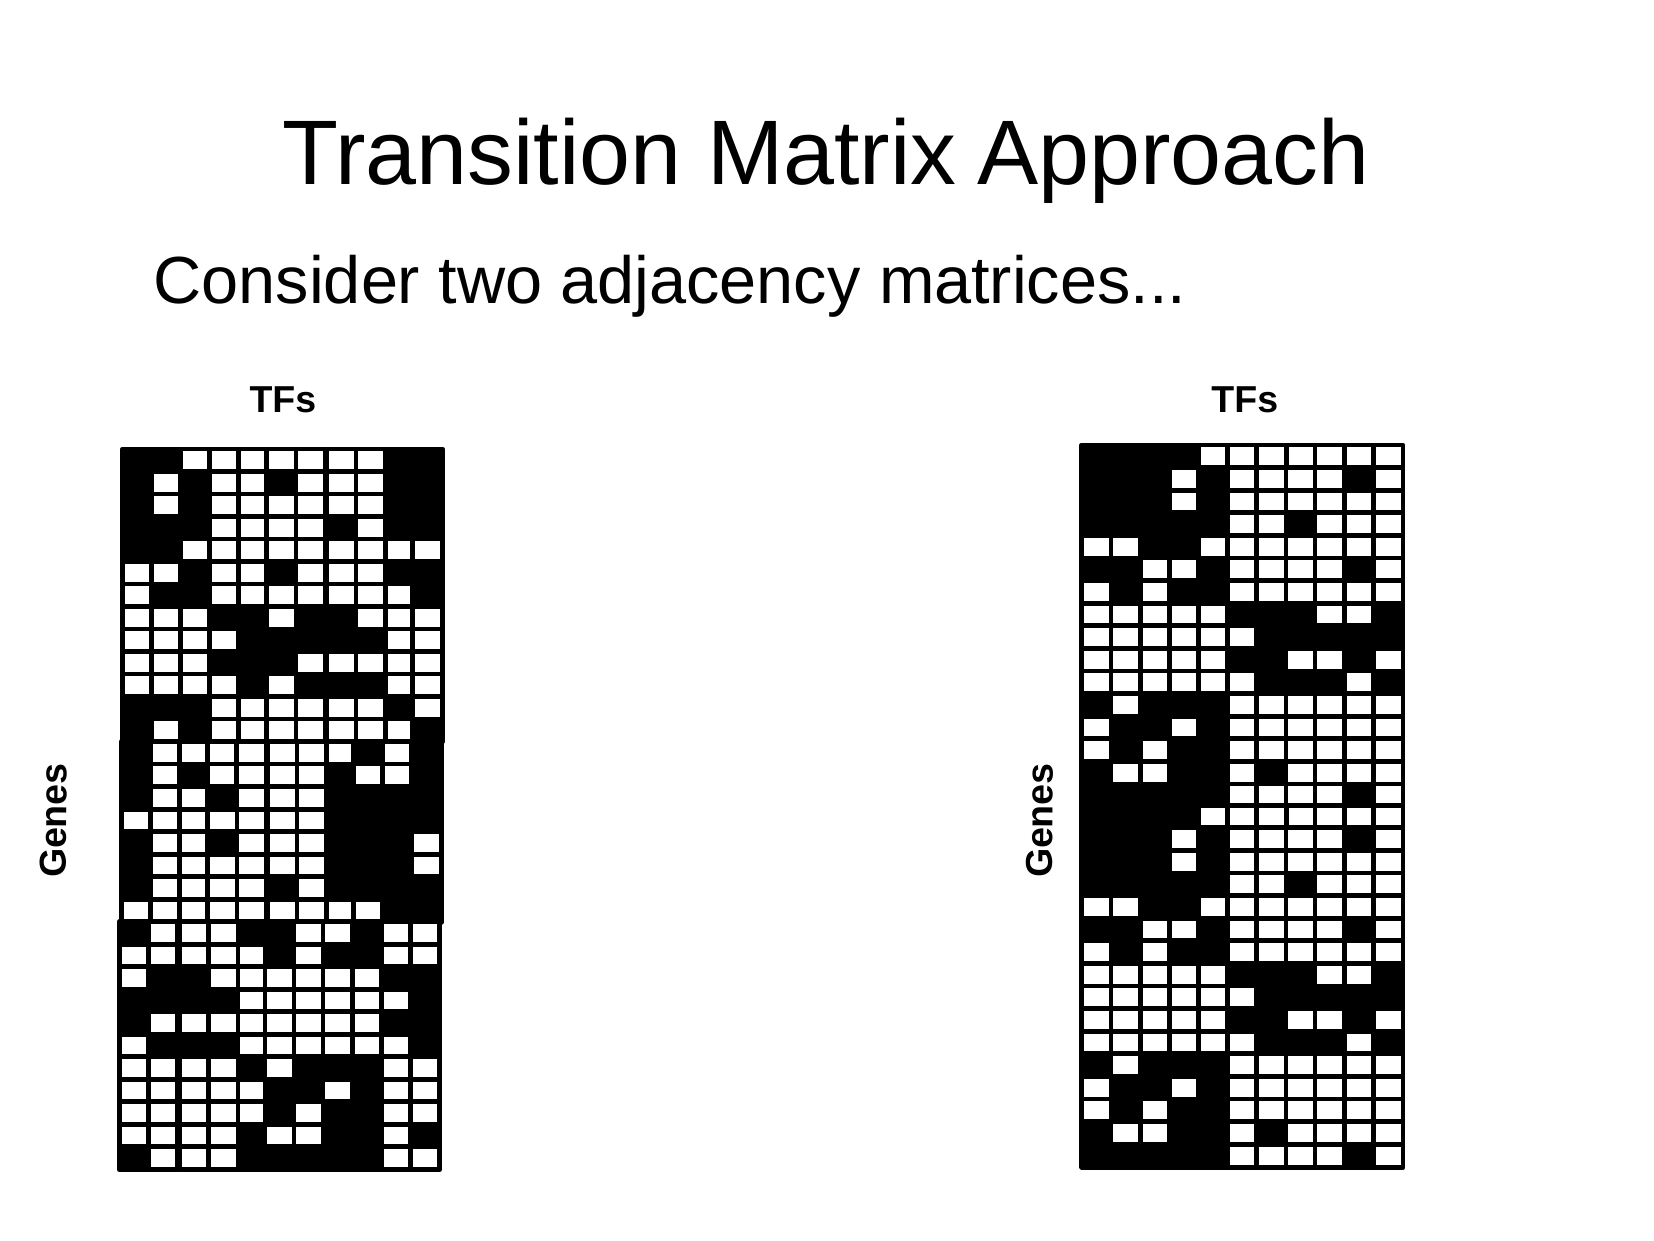

# Transition Matrix Approach
Consider two adjacency matrices...
TFs
TFs
Genes
Genes